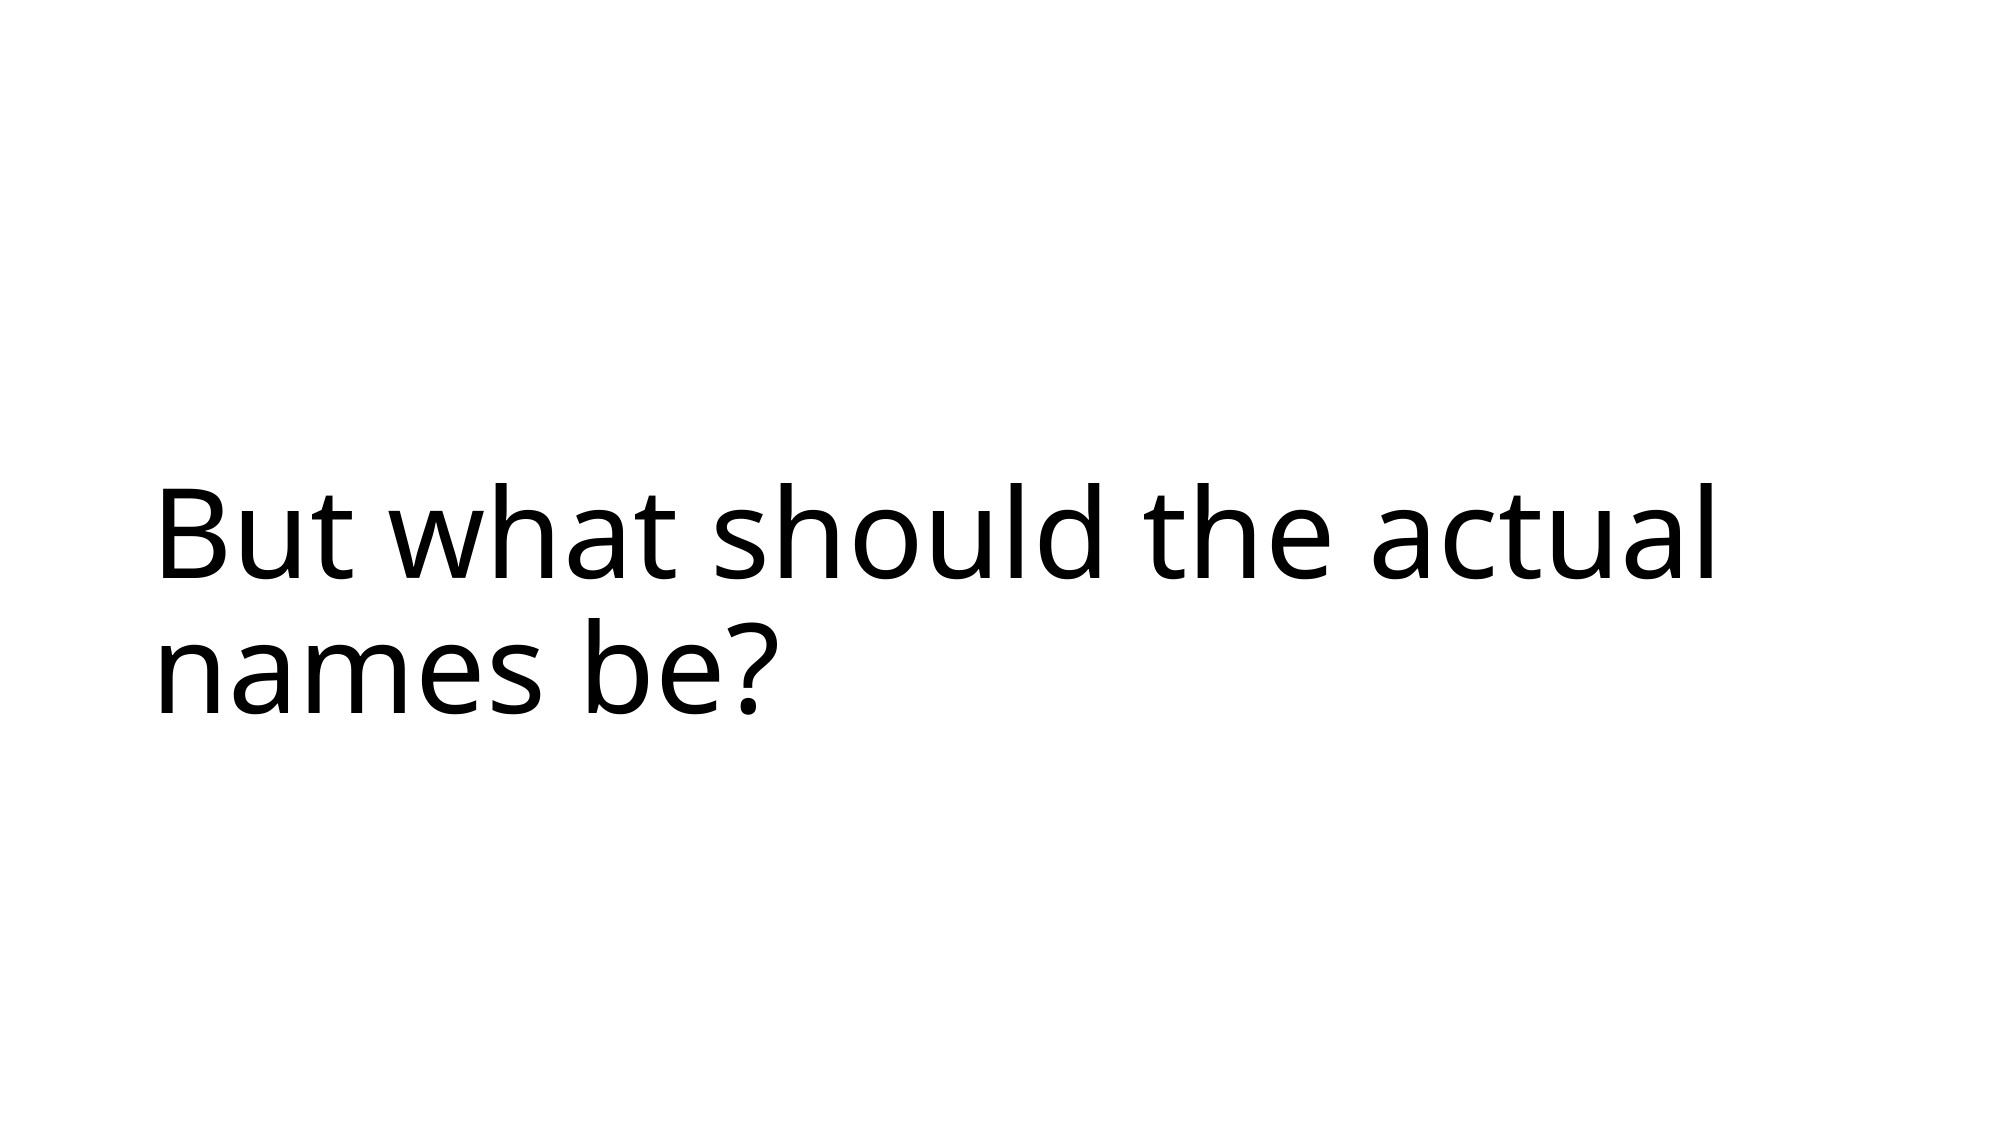

# But what should the actual names be?